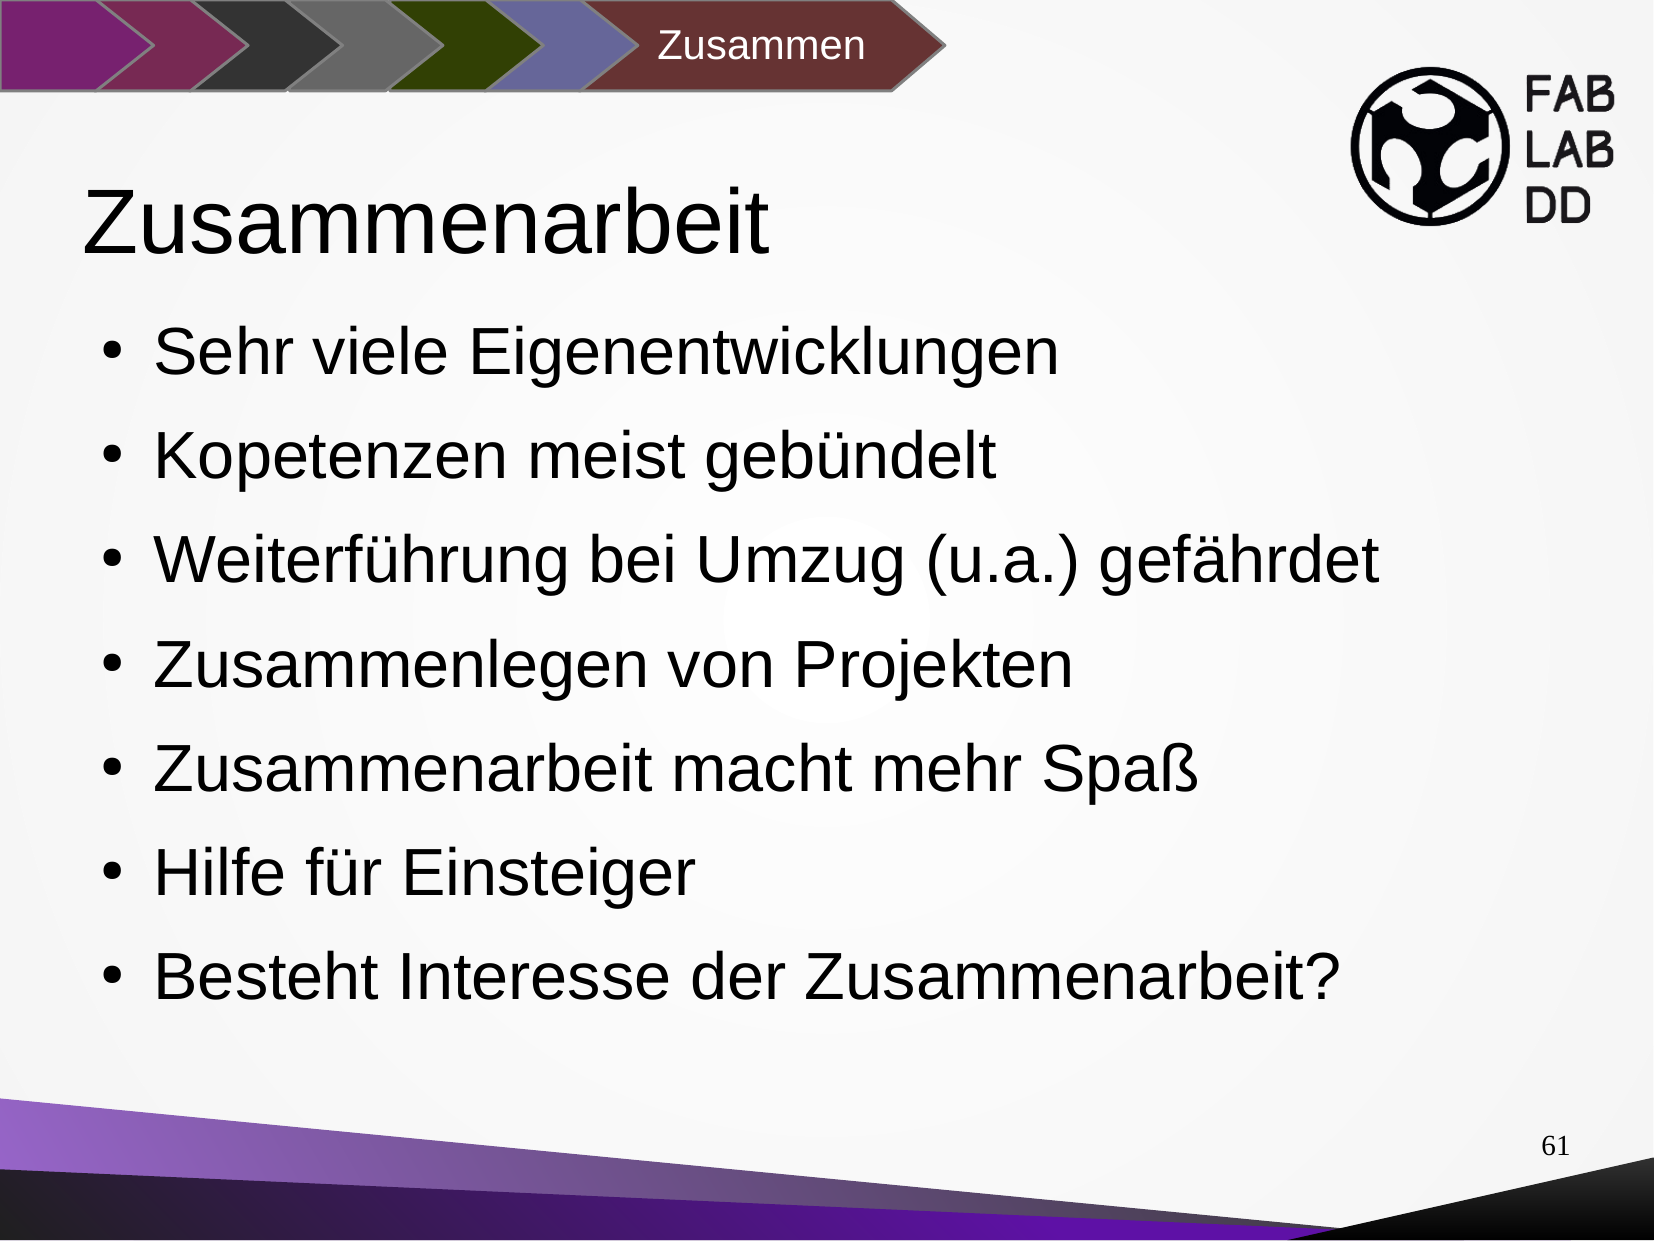

Zusammen
# Zusammenarbeit
Sehr viele Eigenentwicklungen
Kopetenzen meist gebündelt
Weiterführung bei Umzug (u.a.) gefährdet
Zusammenlegen von Projekten
Zusammenarbeit macht mehr Spaß
Hilfe für Einsteiger
Besteht Interesse der Zusammenarbeit?